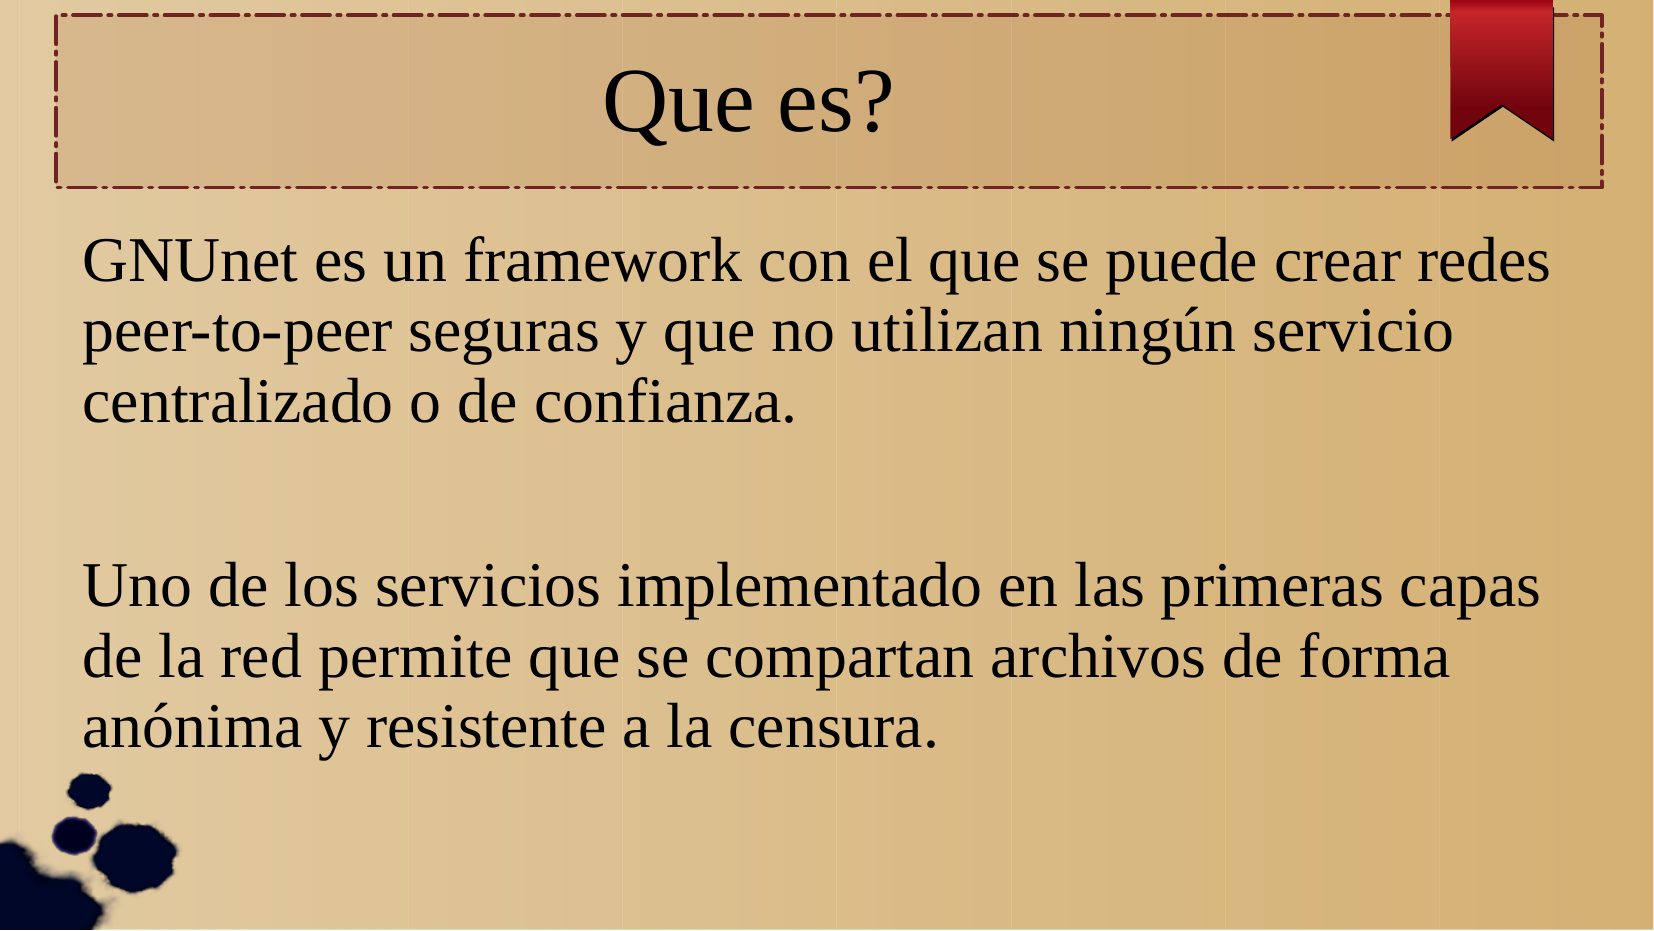

# Que es?
GNUnet es un framework con el que se puede crear redes peer-to-peer seguras y que no utilizan ningún servicio centralizado o de confianza.
Uno de los servicios implementado en las primeras capas de la red permite que se compartan archivos de forma anónima y resistente a la censura.